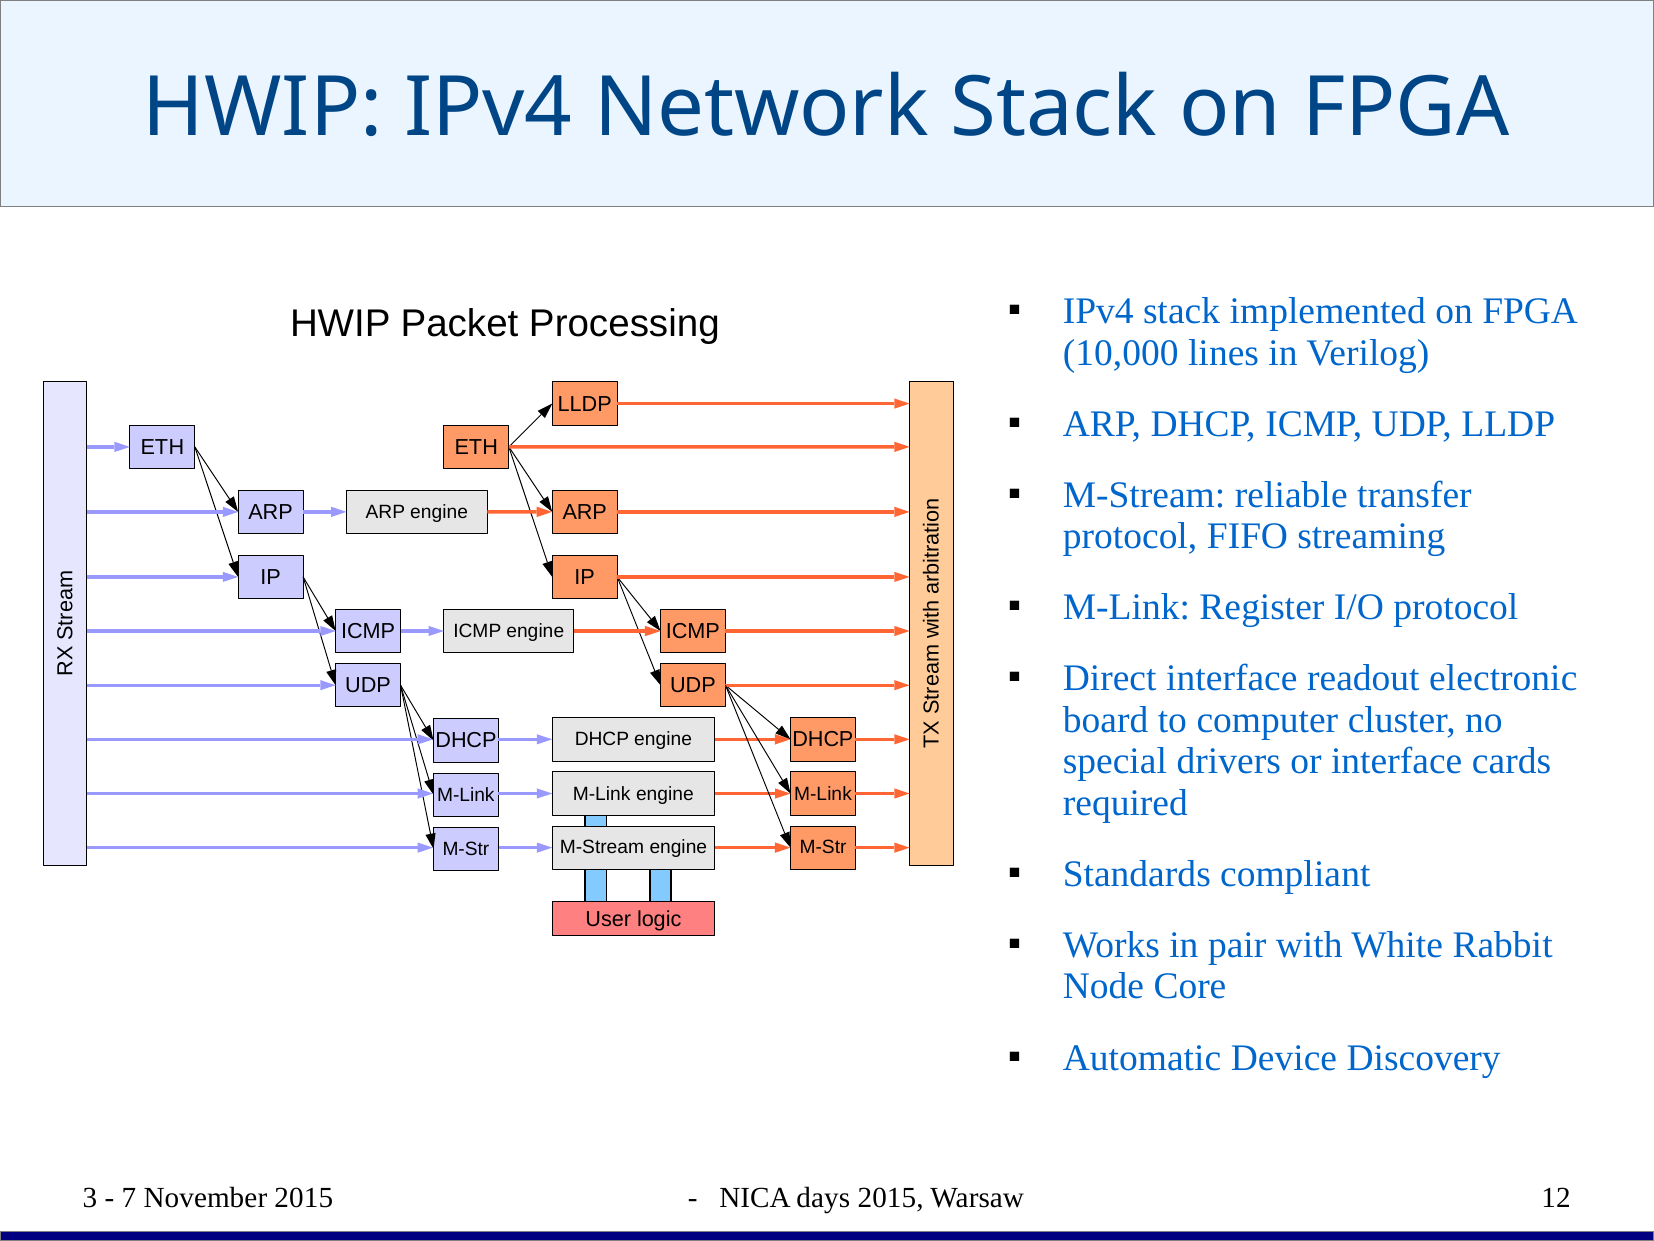

# HWIP: IPv4 Network Stack on FPGA
IPv4 stack implemented on FPGA (10,000 lines in Verilog)
ARP, DHCP, ICMP, UDP, LLDP
M-Stream: reliable transfer protocol, FIFO streaming
M-Link: Register I/O protocol
Direct interface readout electronic board to computer cluster, no special drivers or interface cards required
Standards compliant
Works in pair with White Rabbit Node Core
Automatic Device Discovery
3 - 7 November 2015
 - NICA days 2015, Warsaw
12